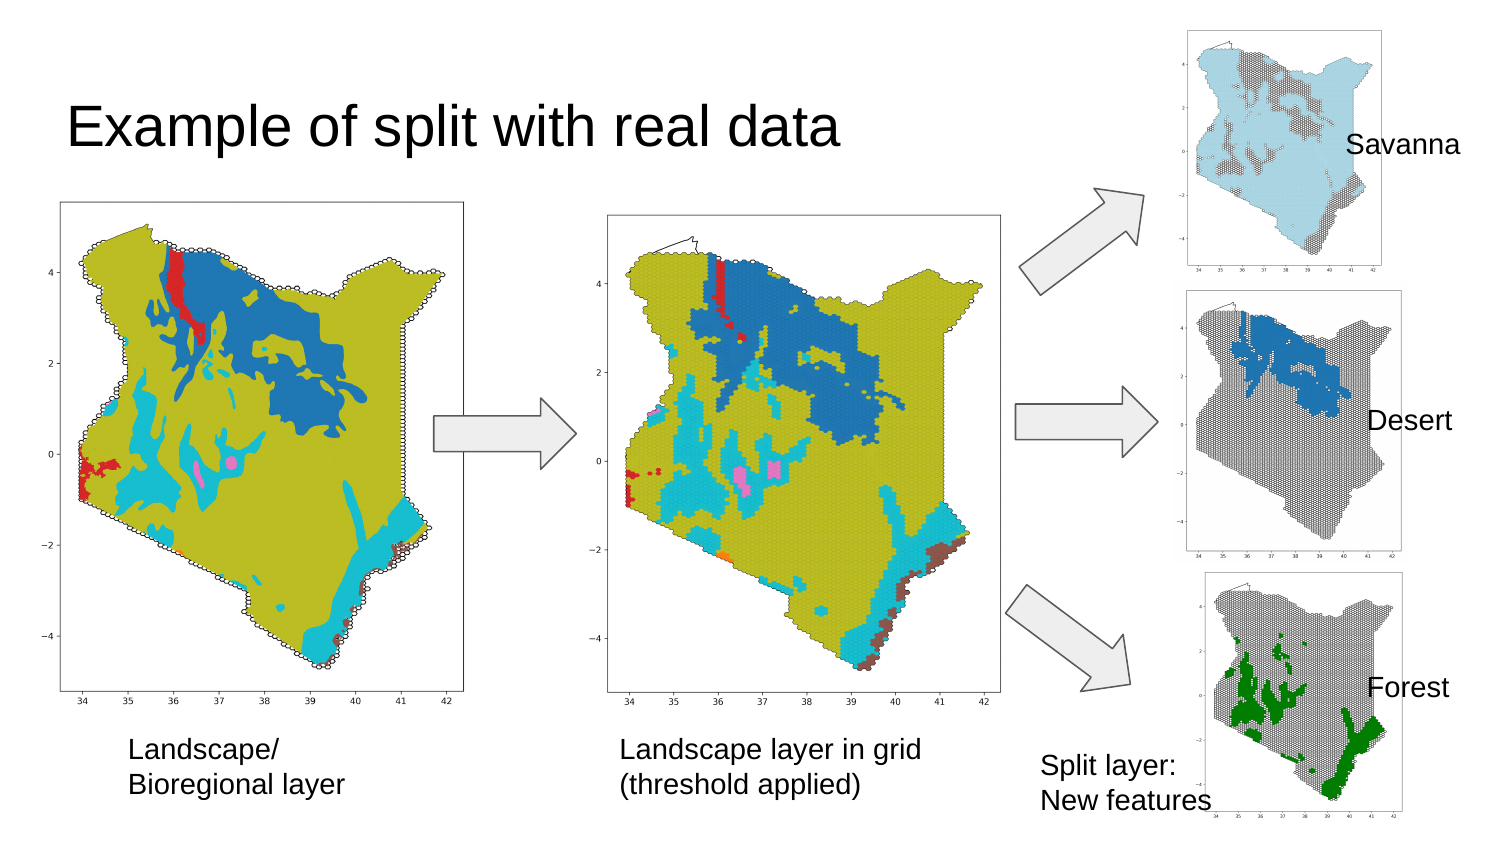

# Example of split with real data
Savanna
Desert
Forest
Landscape/ Bioregional layer
Landscape layer in grid (threshold applied)
Split layer:
New features